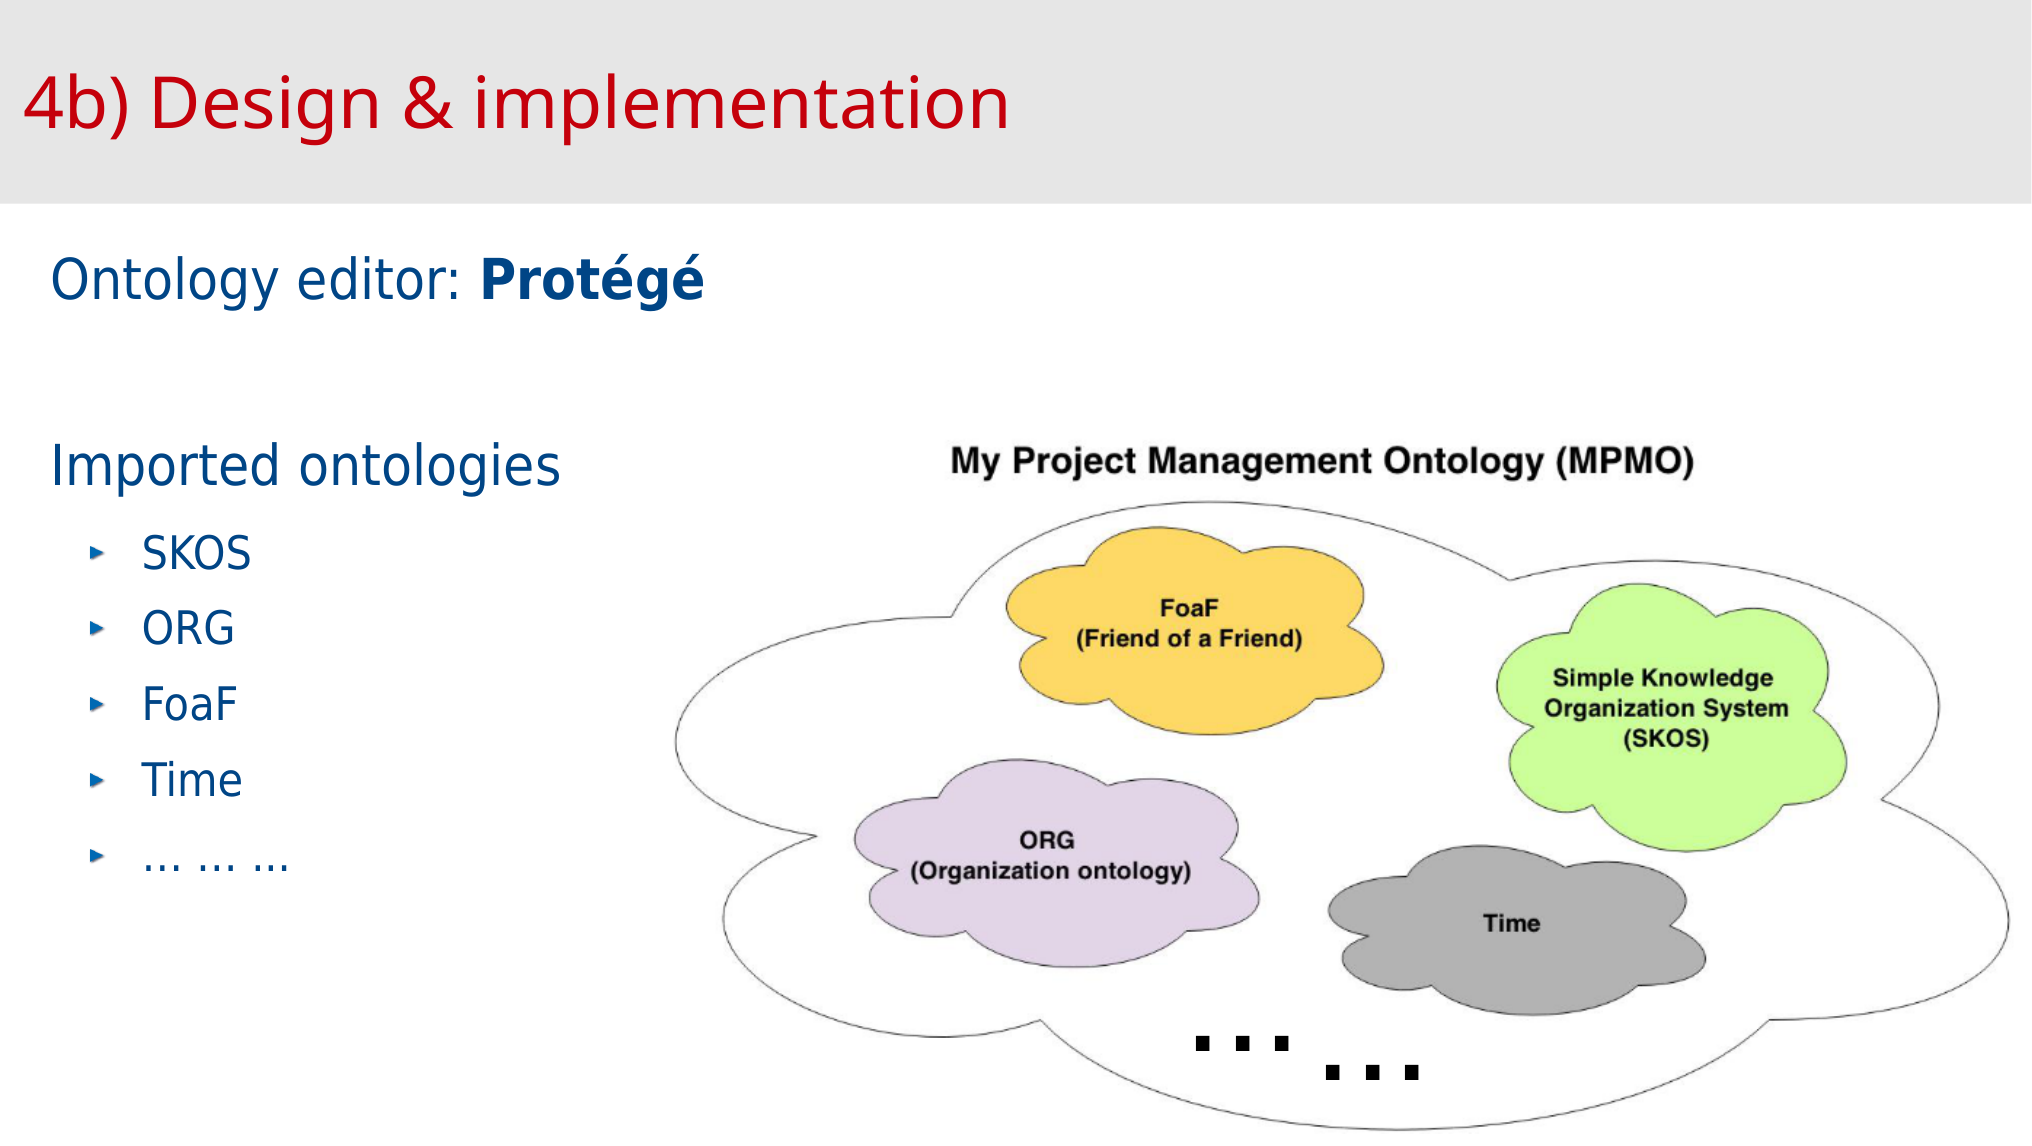

# 4b) Design & implementation
Ontology editor: Protégé
Imported ontologies
SKOS
ORG
FoaF
Time
… … ...
...
...